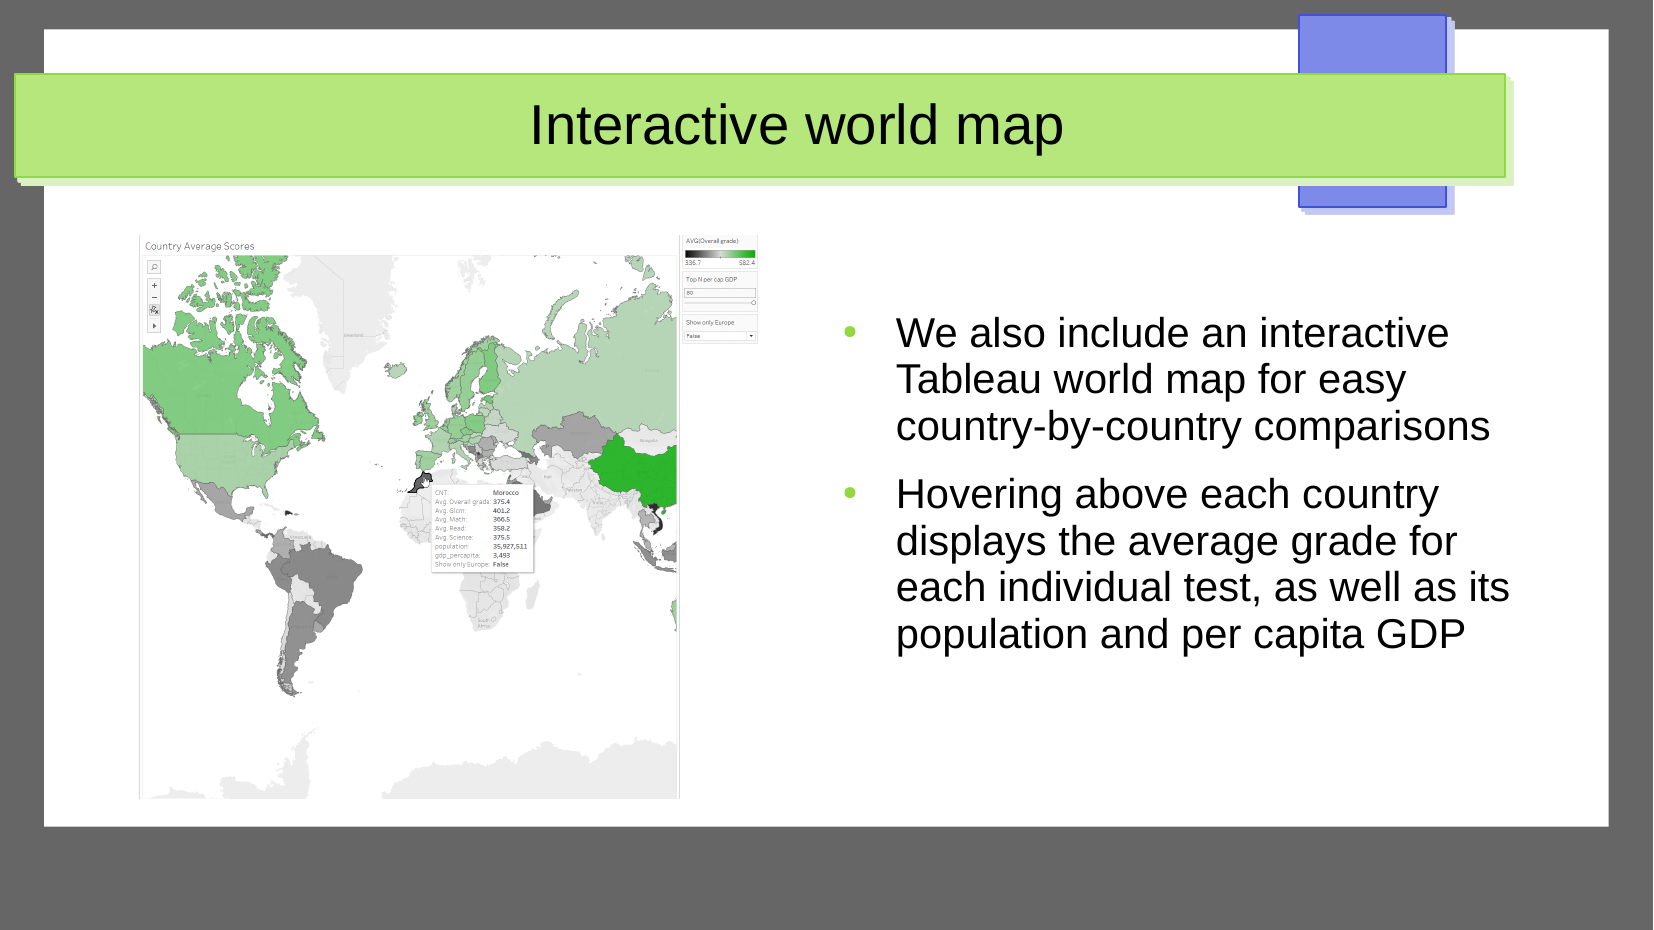

# Interactive world map
We also include an interactive Tableau world map for easy country-by-country comparisons
Hovering above each country displays the average grade for each individual test, as well as its population and per capita GDP